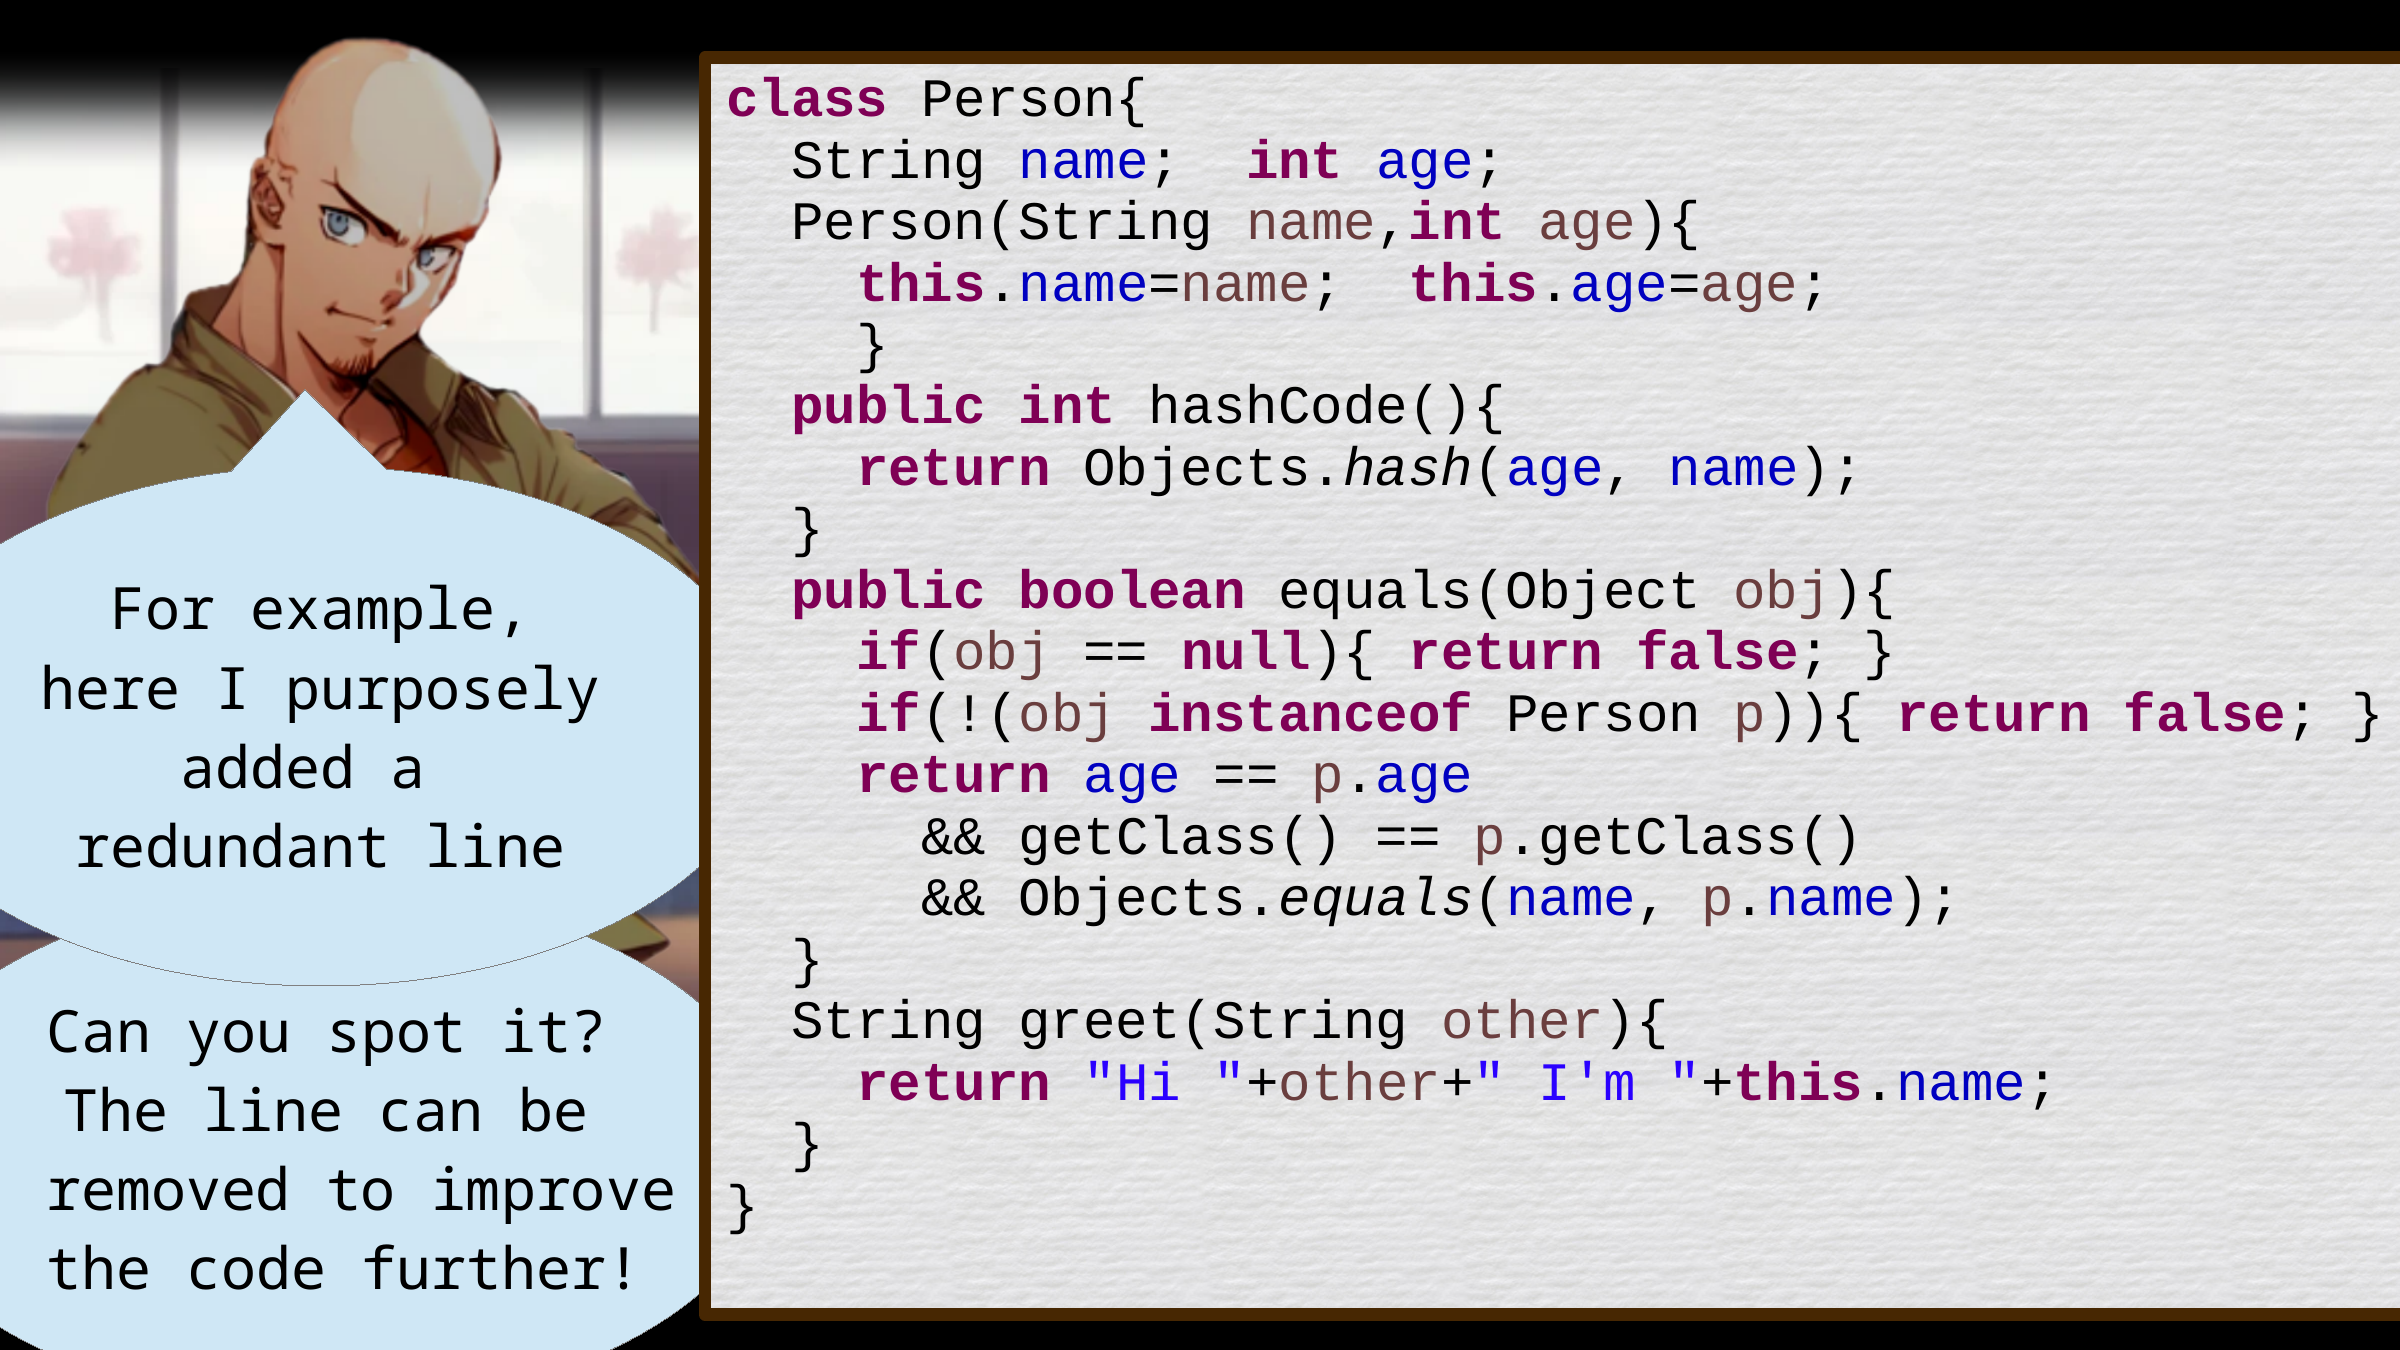

class Person{
 String name; int age;
 Person(String name,int age){
 this.name=name; this.age=age;
 }
 public int hashCode(){
 return Objects.hash(age, name);
 }
 public boolean equals(Object obj){
 if(obj == null){ return false; }
 if(!(obj instanceof Person p)){ return false; }
 return age == p.age
 && getClass() == p.getClass()
 && Objects.equals(name, p.name);
 }
 String greet(String other){
 return "Hi "+other+" I'm "+this.name;
 }
}
For example,
here I purposely
added a
redundant line
Can you spot it?
The line can be
 removed to improve
 the code further!